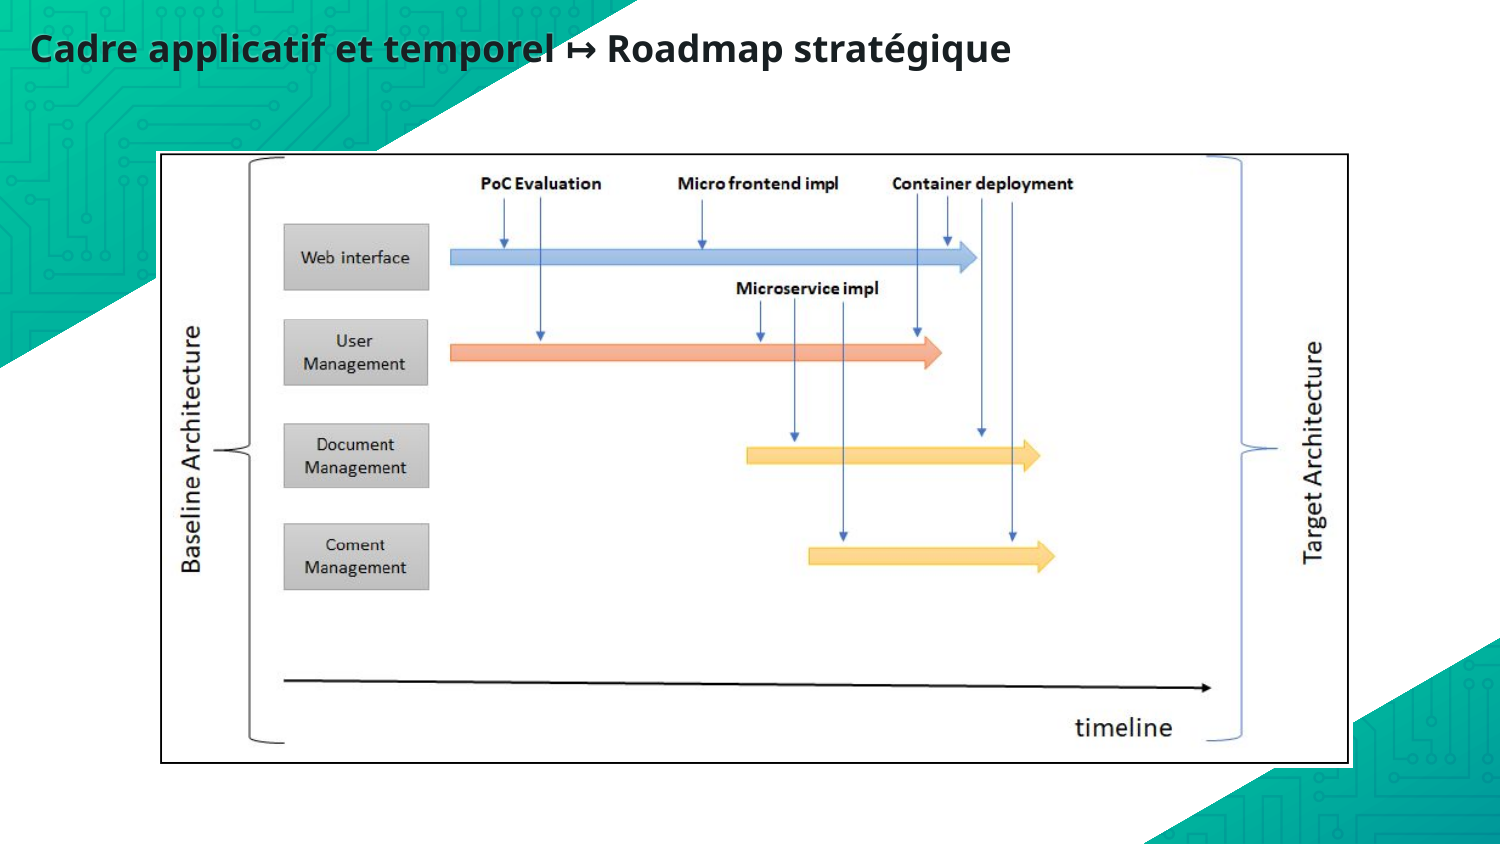

# Cadre applicatif et temporel ↦ Roadmap stratégique